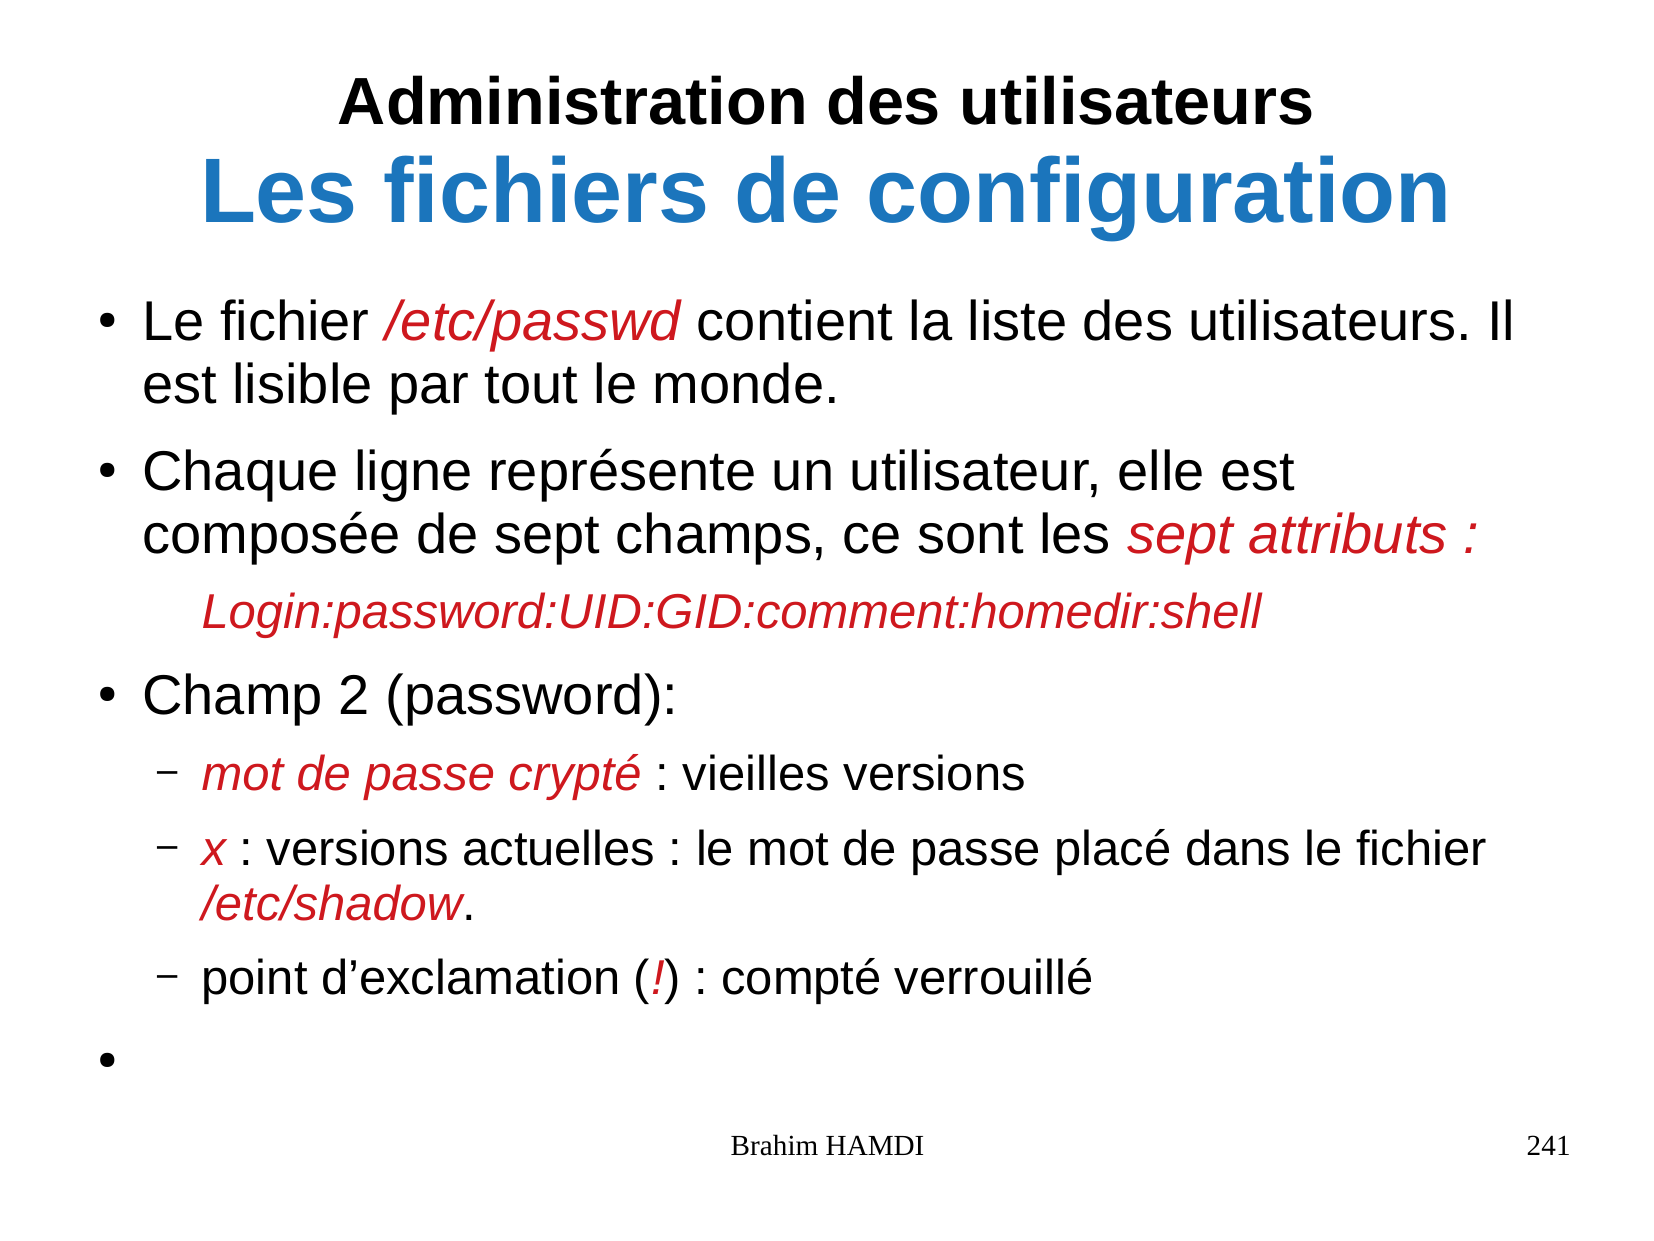

# Administration des utilisateurs Les fichiers de configuration
Le fichier /etc/passwd contient la liste des utilisateurs. Il est lisible par tout le monde.
Chaque ligne représente un utilisateur, elle est composée de sept champs, ce sont les sept attributs :
Login:password:UID:GID:comment:homedir:shell
Champ 2 (password):
mot de passe crypté : vieilles versions
x : versions actuelles : le mot de passe placé dans le fichier /etc/shadow.
point d’exclamation (!) : compté verrouillé
Brahim HAMDI
241